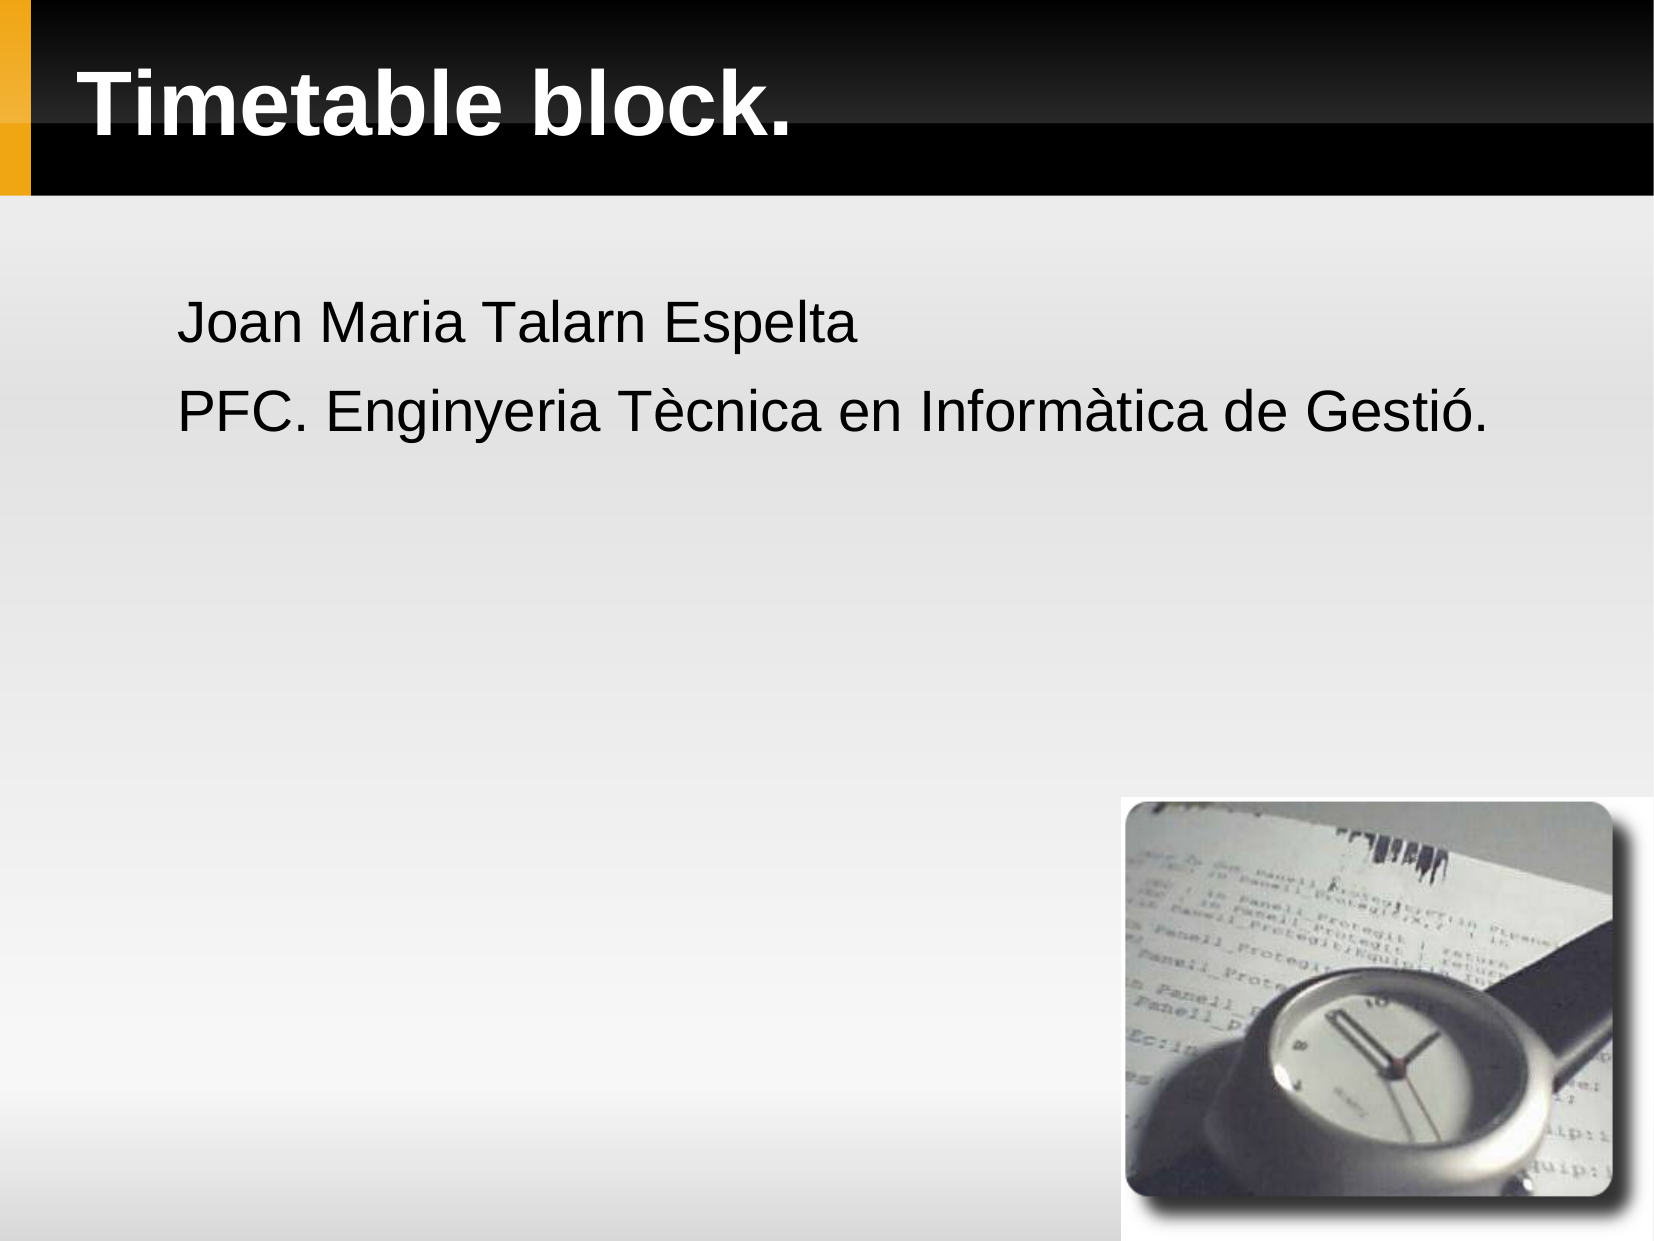

# Timetable block.
Joan Maria Talarn Espelta
PFC. Enginyeria Tècnica en Informàtica de Gestió.